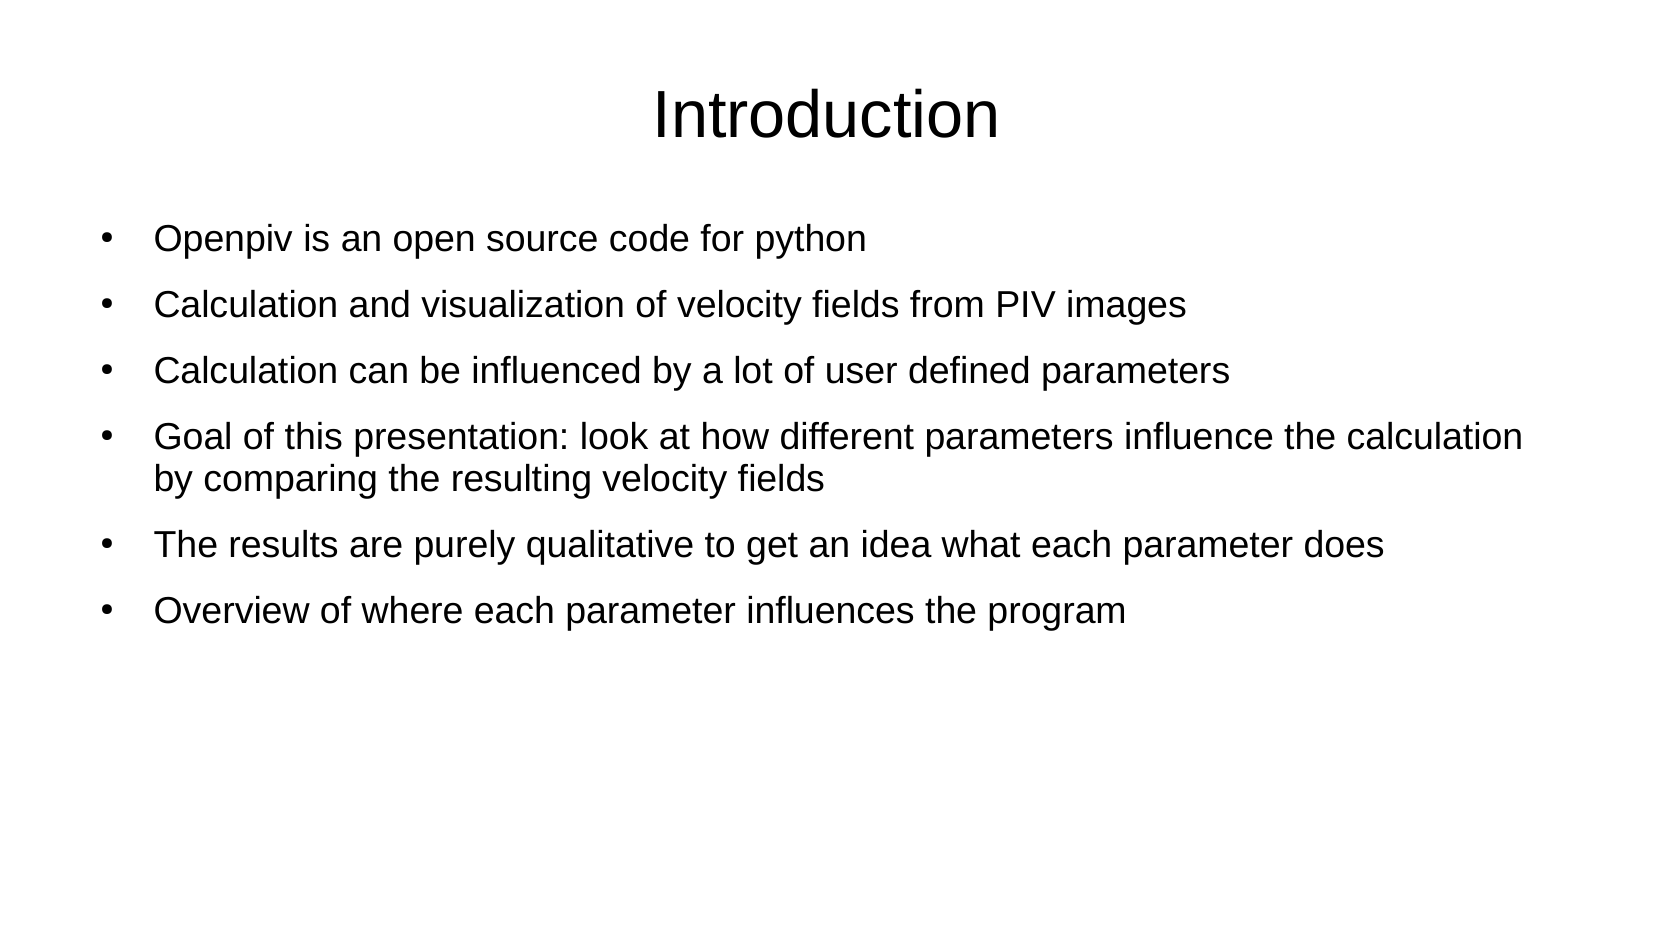

# Introduction
Openpiv is an open source code for python
Calculation and visualization of velocity fields from PIV images
Calculation can be influenced by a lot of user defined parameters
Goal of this presentation: look at how different parameters influence the calculation by comparing the resulting velocity fields
The results are purely qualitative to get an idea what each parameter does
Overview of where each parameter influences the program